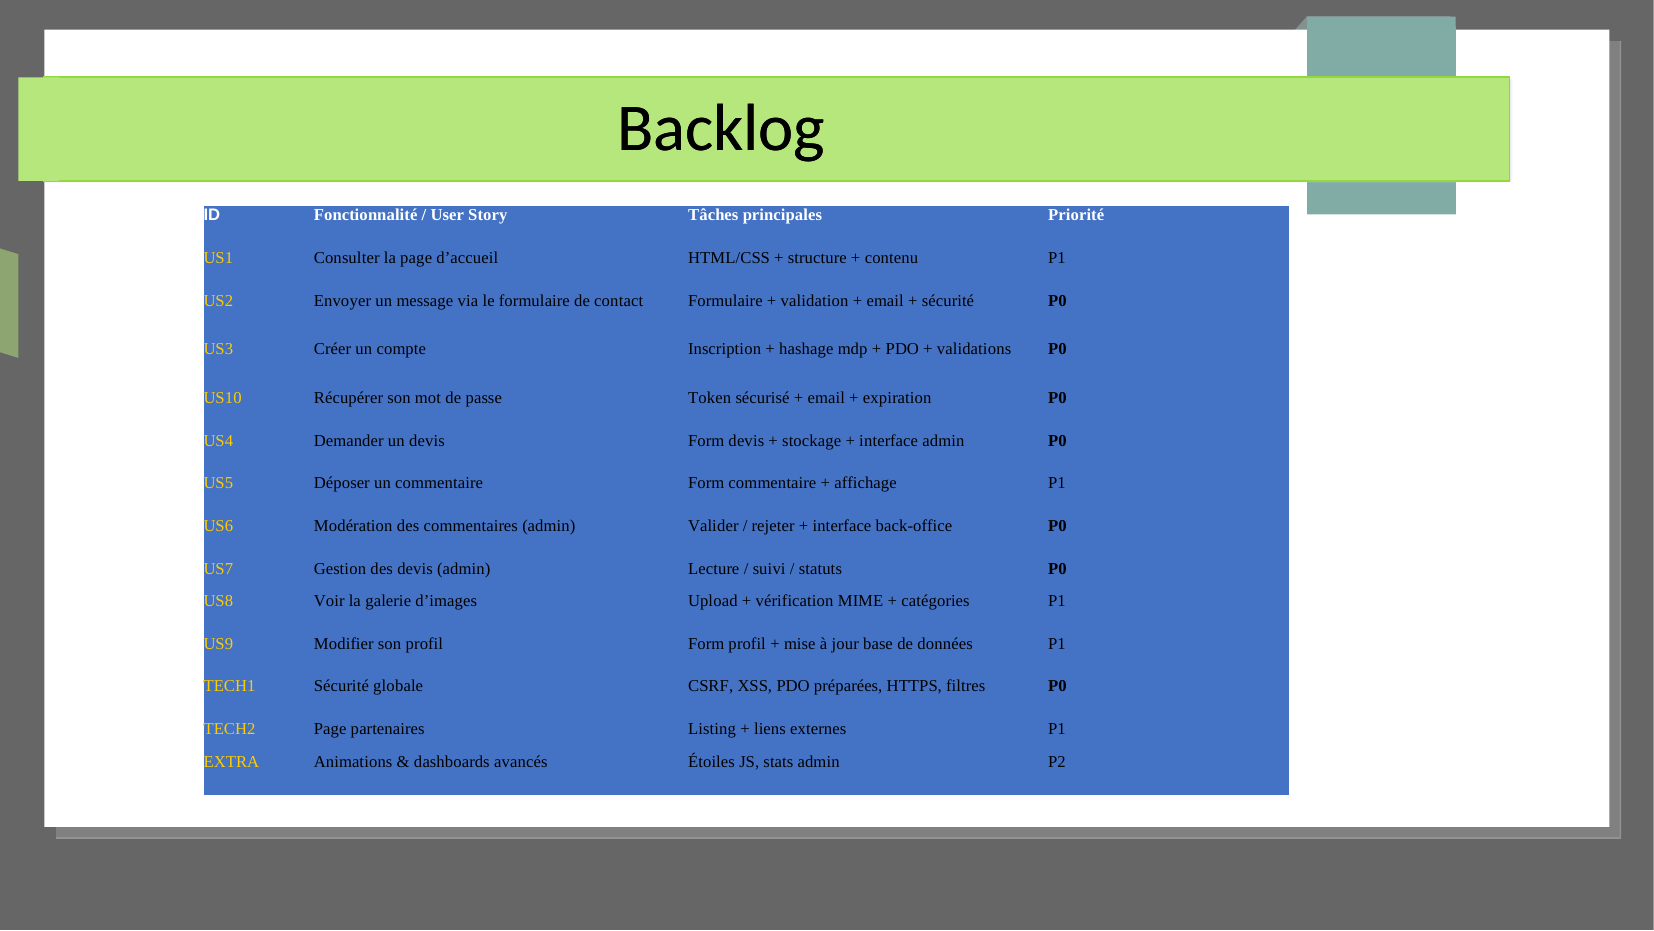

Backlog
Backlog
| ID | Fonctionnalité / User Story | Tâches principales | Priorité |
| --- | --- | --- | --- |
| US1 | Consulter la page d’accueil | HTML/CSS + structure + contenu | P1 |
| US2 | Envoyer un message via le formulaire de contact | Formulaire + validation + email + sécurité | P0 |
| US3 | Créer un compte | Inscription + hashage mdp + PDO + validations | P0 |
| US10 | Récupérer son mot de passe | Token sécurisé + email + expiration | P0 |
| US4 | Demander un devis | Form devis + stockage + interface admin | P0 |
| US5 | Déposer un commentaire | Form commentaire + affichage | P1 |
| US6 | Modération des commentaires (admin) | Valider / rejeter + interface back-office | P0 |
| US7 | Gestion des devis (admin) | Lecture / suivi / statuts | P0 |
| US8 | Voir la galerie d’images | Upload + vérification MIME + catégories | P1 |
| US9 | Modifier son profil | Form profil + mise à jour base de données | P1 |
| TECH1 | Sécurité globale | CSRF, XSS, PDO préparées, HTTPS, filtres | P0 |
| TECH2 | Page partenaires | Listing + liens externes | P1 |
| EXTRA | Animations & dashboards avancés | Étoiles JS, stats admin | P2 |
| ID | Fonctionnalité / User Story | Tâches principales | Priorité |
| --- | --- | --- | --- |
| US1 | Consulter la page d’accueil | HTML/CSS + structure + contenu | P1 |
| US2 | Envoyer un message via le formulaire de contact | Formulaire + validation + email + sécurité | P0 |
| US3 | Créer un compte | Inscription + hashage mdp + PDO + validations | P0 |
| US10 | Récupérer son mot de passe | Token sécurisé + email + expiration | P0 |
| US4 | Demander un devis | Form devis + stockage + interface admin | P0 |
| US5 | Déposer un commentaire | Form commentaire + affichage | P1 |
| US6 | Modération des commentaires (admin) | Valider / rejeter + interface back-office | P0 |
| US7 | Gestion des devis (admin) | Lecture / suivi / statuts | P0 |
| US8 | Voir la galerie d’images | Upload + vérification MIME + catégories | P1 |
| US9 | Modifier son profil | Form profil + mise à jour base de données | P1 |
| TECH1 | Sécurité globale | CSRF, XSS, PDO préparées, HTTPS, filtres | P0 |
| TECH2 | Page partenaires | Listing + liens externes | P1 |
| EXTRA | Animations & dashboards avancés | Étoiles JS, stats admin | P2 |
| ID | Fonctionnalité / User Story | Tâches principales | Priorité |
| --- | --- | --- | --- |
| US1 | Consulter la page d’accueil | HTML/CSS + structure + contenu | P1 |
| US2 | Envoyer un message via le formulaire de contact | Formulaire + validation + email + sécurité | P0 |
| US3 | Créer un compte | Inscription + hashage mdp + PDO + validations | P0 |
| US10 | Récupérer son mot de passe | Token sécurisé + email + expiration | P0 |
| US4 | Demander un devis | Form devis + stockage + interface admin | P0 |
| US5 | Déposer un commentaire | Form commentaire + affichage | P1 |
| US6 | Modération des commentaires (admin) | Valider / rejeter + interface back-office | P0 |
| US7 | Gestion des devis (admin) | Lecture / suivi / statuts | P0 |
| US8 | Voir la galerie d’images | Upload + vérification MIME + catégories | P1 |
| US9 | Modifier son profil | Form profil + mise à jour base de données | P1 |
| TECH1 | Sécurité globale | CSRF, XSS, PDO préparées, HTTPS, filtres | P0 |
| TECH2 | Page partenaires | Listing + liens externes | P1 |
| EXTRA | Animations & dashboards avancés | Étoiles JS, stats admin | P2 |
| ID | Fonctionnalité / User Story | Tâches principales | Priorité |
| --- | --- | --- | --- |
| US1 | Consulter la page d’accueil | HTML/CSS + structure + contenu | P1 |
| US2 | Envoyer un message via le formulaire de contact | Formulaire + validation + email + sécurité | P0 |
| US3 | Créer un compte | Inscription + hashage mdp + PDO + validations | P0 |
| US10 | Récupérer son mot de passe | Token sécurisé + email + expiration | P0 |
| US4 | Demander un devis | Form devis + stockage + interface admin | P0 |
| US5 | Déposer un commentaire | Form commentaire + affichage | P1 |
| US6 | Modération des commentaires (admin) | Valider / rejeter + interface back-office | P0 |
| US7 | Gestion des devis (admin) | Lecture / suivi / statuts | P0 |
| US8 | Voir la galerie d’images | Upload + vérification MIME + catégories | P1 |
| US9 | Modifier son profil | Form profil + mise à jour base de données | P1 |
| TECH1 | Sécurité globale | CSRF, XSS, PDO préparées, HTTPS, filtres | P0 |
| TECH2 | Page partenaires | Listing + liens externes | P1 |
| EXTRA | Animations & dashboards avancés | Étoiles JS, stats admin | P2 |
| ID | Fonctionnalité / User Story | Tâches principales | Priorité |
| --- | --- | --- | --- |
| US1 | Consulter la page d’accueil | HTML/CSS + structure + contenu | P1 |
| US2 | Envoyer un message via le formulaire de contact | Formulaire + validation + email + sécurité | P0 |
| US3 | Créer un compte | Inscription + hashage mdp + PDO + validations | P0 |
| US10 | Récupérer son mot de passe | Token sécurisé + email + expiration | P0 |
| US4 | Demander un devis | Form devis + stockage + interface admin | P0 |
| US5 | Déposer un commentaire | Form commentaire + affichage | P1 |
| US6 | Modération des commentaires (admin) | Valider / rejeter + interface back-office | P0 |
| US7 | Gestion des devis (admin) | Lecture / suivi / statuts | P0 |
| US8 | Voir la galerie d’images | Upload + vérification MIME + catégories | P1 |
| US9 | Modifier son profil | Form profil + mise à jour base de données | P1 |
| TECH1 | Sécurité globale | CSRF, XSS, PDO préparées, HTTPS, filtres | P0 |
| TECH2 | Page partenaires | Listing + liens externes | P1 |
| EXTRA | Animations & dashboards avancés | Étoiles JS, stats admin | P2 |
| ID | Fonctionnalité / User Story | Tâches principales | Priorité |
| --- | --- | --- | --- |
| US1 | Consulter la page d’accueil | HTML/CSS + structure + contenu | P1 |
| US2 | Envoyer un message via le formulaire de contact | Formulaire + validation + email + sécurité | P0 |
| US3 | Créer un compte | Inscription + hashage mdp + PDO + validations | P0 |
| US10 | Récupérer son mot de passe | Token sécurisé + email + expiration | P0 |
| US4 | Demander un devis | Form devis + stockage + interface admin | P0 |
| US5 | Déposer un commentaire | Form commentaire + affichage | P1 |
| US6 | Modération des commentaires (admin) | Valider / rejeter + interface back-office | P0 |
| US7 | Gestion des devis (admin) | Lecture / suivi / statuts | P0 |
| US8 | Voir la galerie d’images | Upload + vérification MIME + catégories | P1 |
| US9 | Modifier son profil | Form profil + mise à jour base de données | P1 |
| TECH1 | Sécurité globale | CSRF, XSS, PDO préparées, HTTPS, filtres | P0 |
| TECH2 | Page partenaires | Listing + liens externes | P1 |
| EXTRA | Animations & dashboards avancés | Étoiles JS, stats admin | P2 |
| ID | Fonctionnalité / User Story | Tâches principales | Priorité |
| --- | --- | --- | --- |
| US1 | Consulter la page d’accueil | HTML/CSS + structure + contenu | P1 |
| US2 | Envoyer un message via le formulaire de contact | Formulaire + validation + email + sécurité | P0 |
| US3 | Créer un compte | Inscription + hashage mdp + PDO + validations | P0 |
| US10 | Récupérer son mot de passe | Token sécurisé + email + expiration | P0 |
| US4 | Demander un devis | Form devis + stockage + interface admin | P0 |
| US5 | Déposer un commentaire | Form commentaire + affichage | P1 |
| US6 | Modération des commentaires (admin) | Valider / rejeter + interface back-office | P0 |
| US7 | Gestion des devis (admin) | Lecture / suivi / statuts | P0 |
| US8 | Voir la galerie d’images | Upload + vérification MIME + catégories | P1 |
| US9 | Modifier son profil | Form profil + mise à jour base de données | P1 |
| TECH1 | Sécurité globale | CSRF, XSS, PDO préparées, HTTPS, filtres | P0 |
| TECH2 | Page partenaires | Listing + liens externes | P1 |
| EXTRA | Animations & dashboards avancés | Étoiles JS, stats admin | P2 |
| ID | Fonctionnalité / User Story | Tâches principales | Priorité |
| --- | --- | --- | --- |
| US1 | Consulter la page d’accueil | HTML/CSS + structure + contenu | P1 |
| US2 | Envoyer un message via le formulaire de contact | Formulaire + validation + email + sécurité | P0 |
| US3 | Créer un compte | Inscription + hashage mdp + PDO + validations | P0 |
| US10 | Récupérer son mot de passe | Token sécurisé + email + expiration | P0 |
| US4 | Demander un devis | Form devis + stockage + interface admin | P0 |
| US5 | Déposer un commentaire | Form commentaire + affichage | P1 |
| US6 | Modération des commentaires (admin) | Valider / rejeter + interface back-office | P0 |
| US7 | Gestion des devis (admin) | Lecture / suivi / statuts | P0 |
| US8 | Voir la galerie d’images | Upload + vérification MIME + catégories | P1 |
| US9 | Modifier son profil | Form profil + mise à jour base de données | P1 |
| TECH1 | Sécurité globale | CSRF, XSS, PDO préparées, HTTPS, filtres | P0 |
| TECH2 | Page partenaires | Listing + liens externes | P1 |
| EXTRA | Animations & dashboards avancés | Étoiles JS, stats admin | P2 |